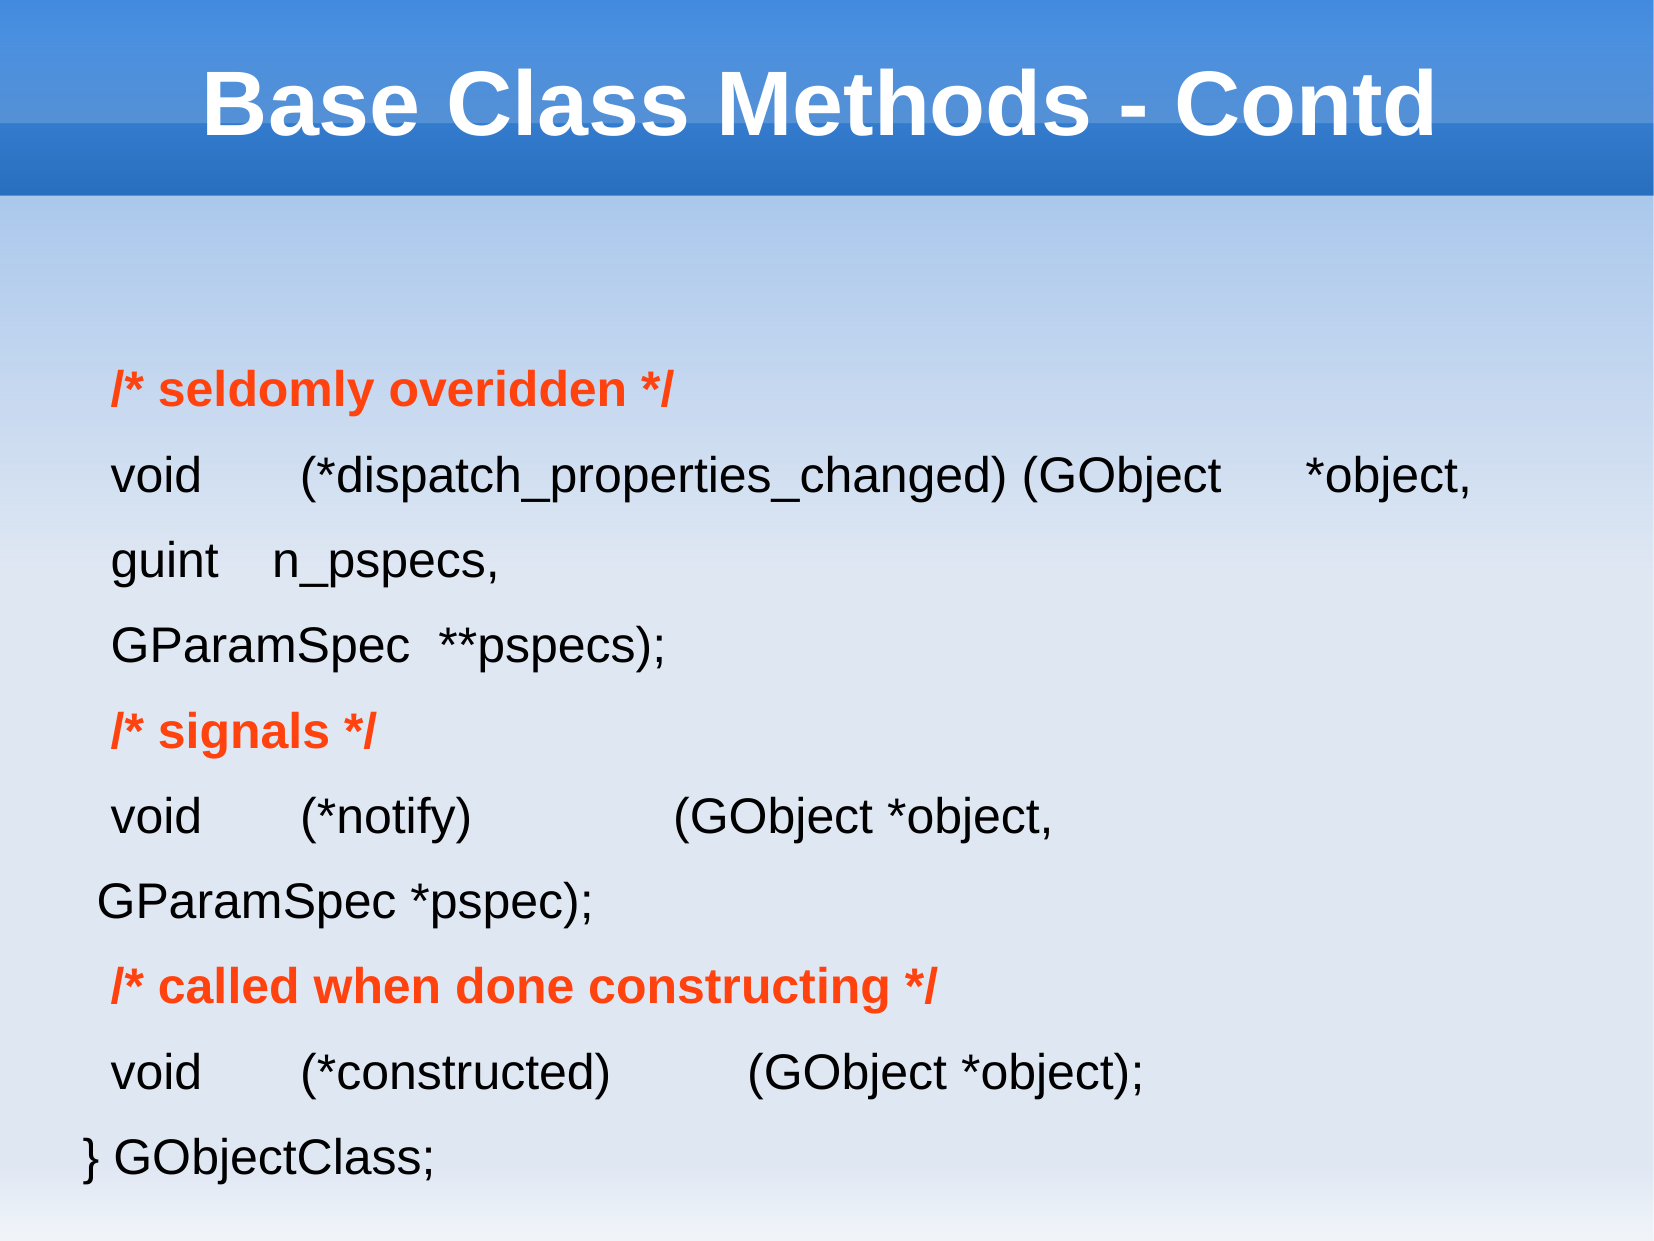

# Base Class Methods - Contd
 /* seldomly overidden */
 void (*dispatch_properties_changed) (GObject *object,
 guint	 n_pspecs,
 GParamSpec **pspecs);
 /* signals */
 void	 (*notify)			(GObject *object,
 GParamSpec *pspec);
 /* called when done constructing */
 void	 (*constructed)		(GObject *object);
} GObjectClass;